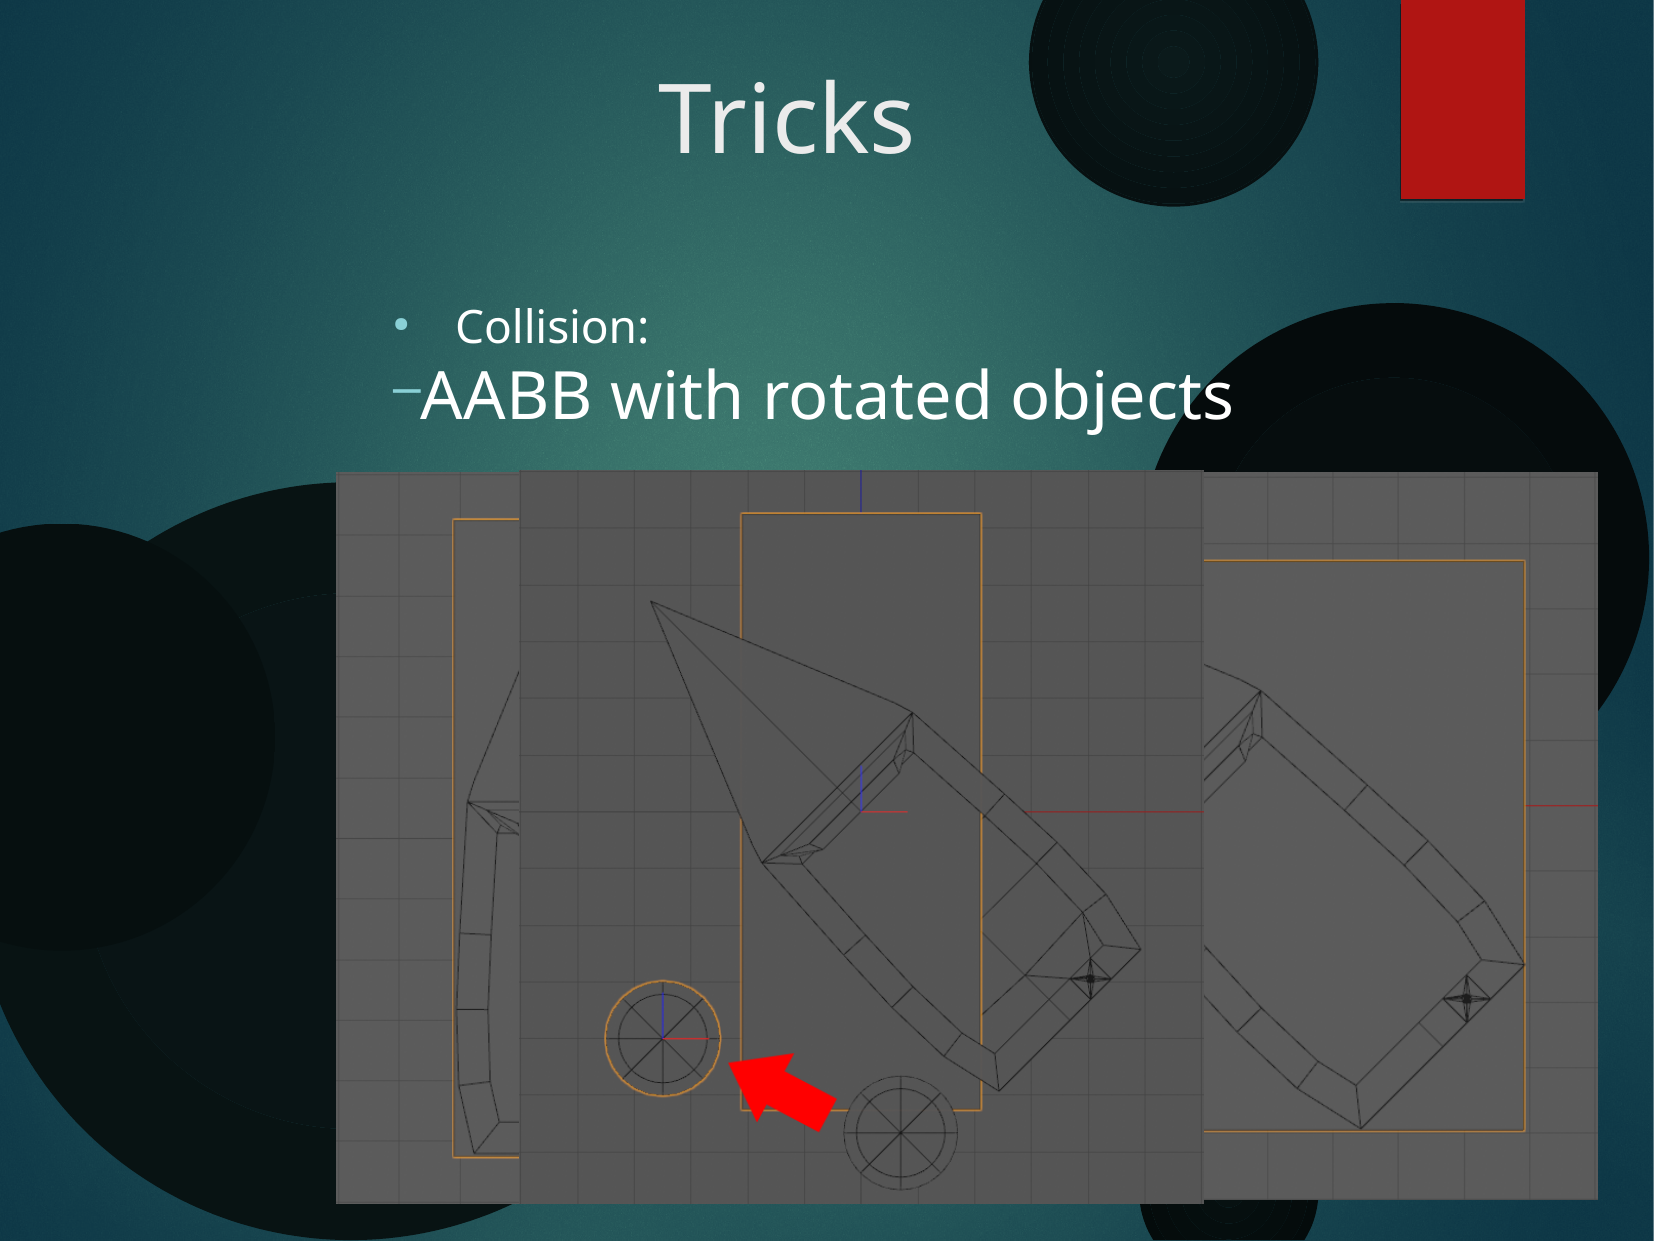

# Tricks
Collision:
AABB with rotated objects